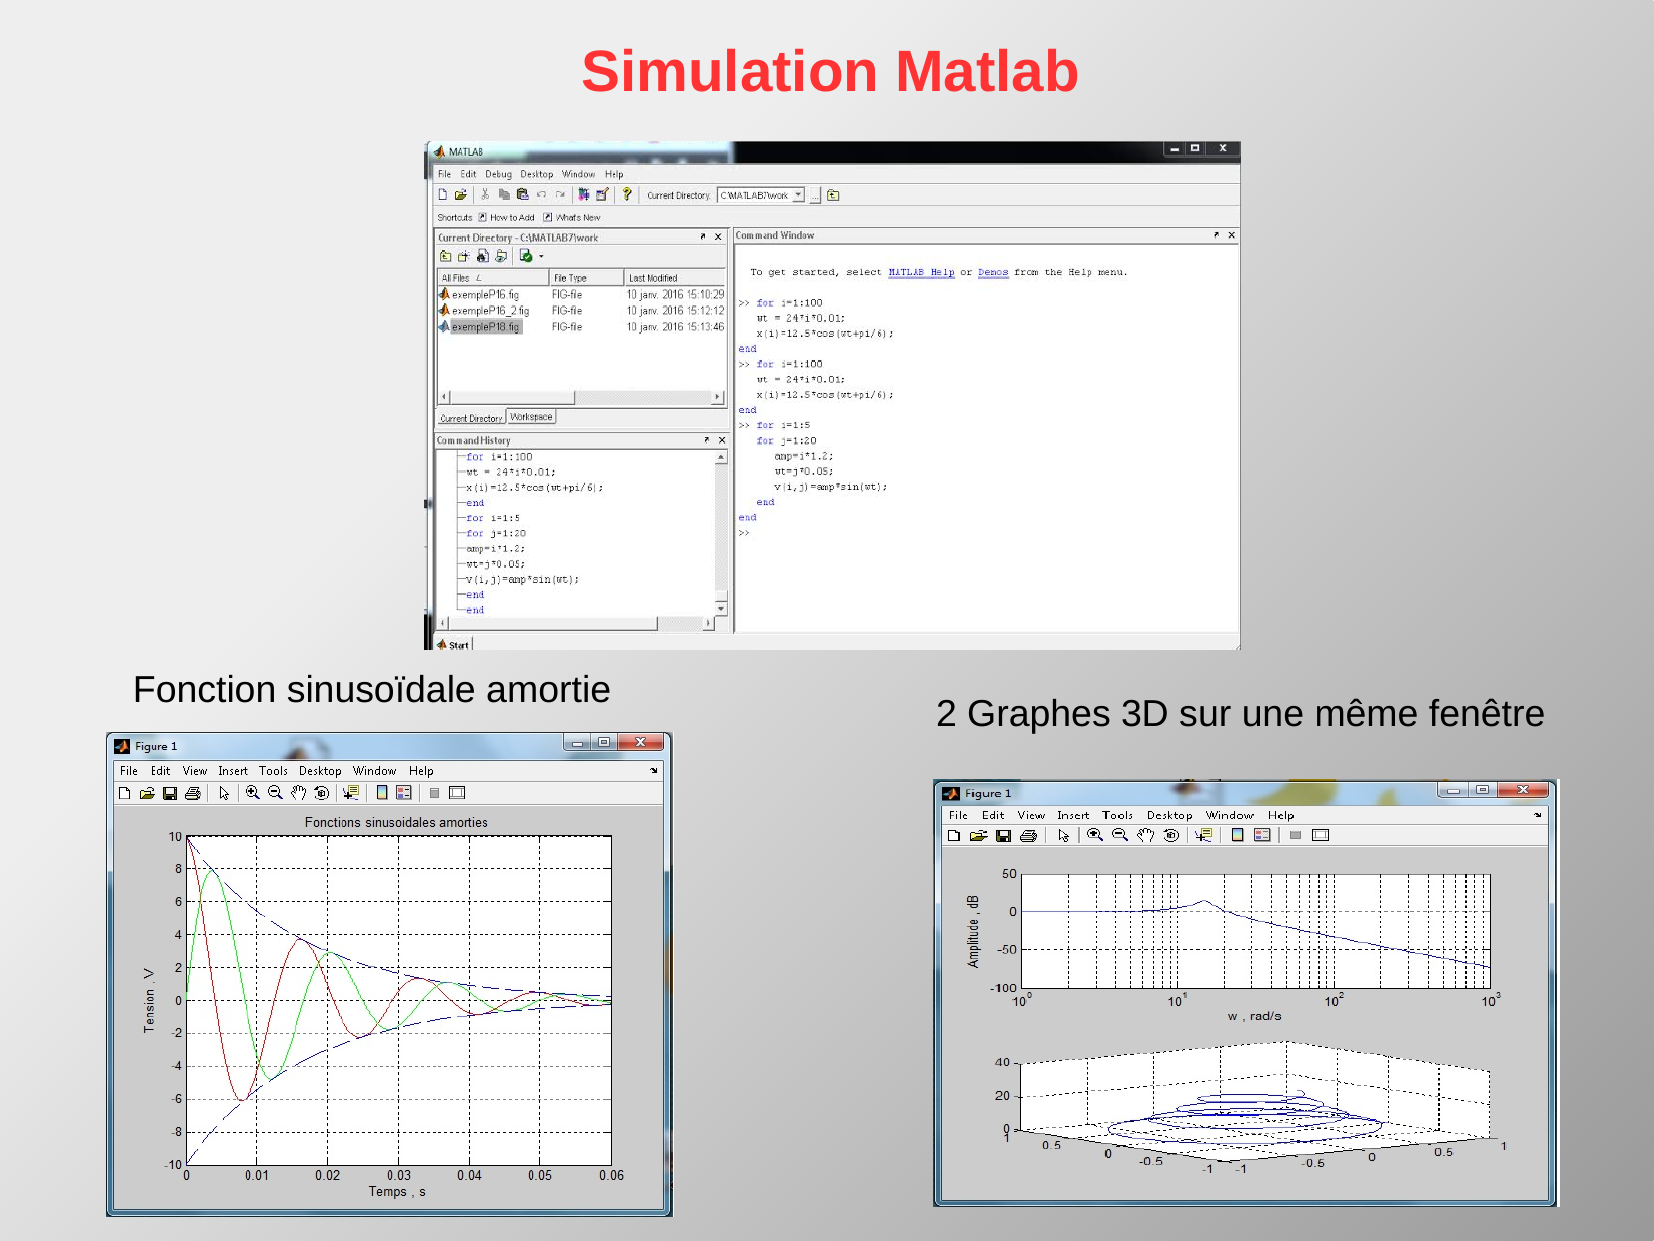

Simulation Matlab
Fonction sinusoïdale amortie
2 Graphes 3D sur une même fenêtre